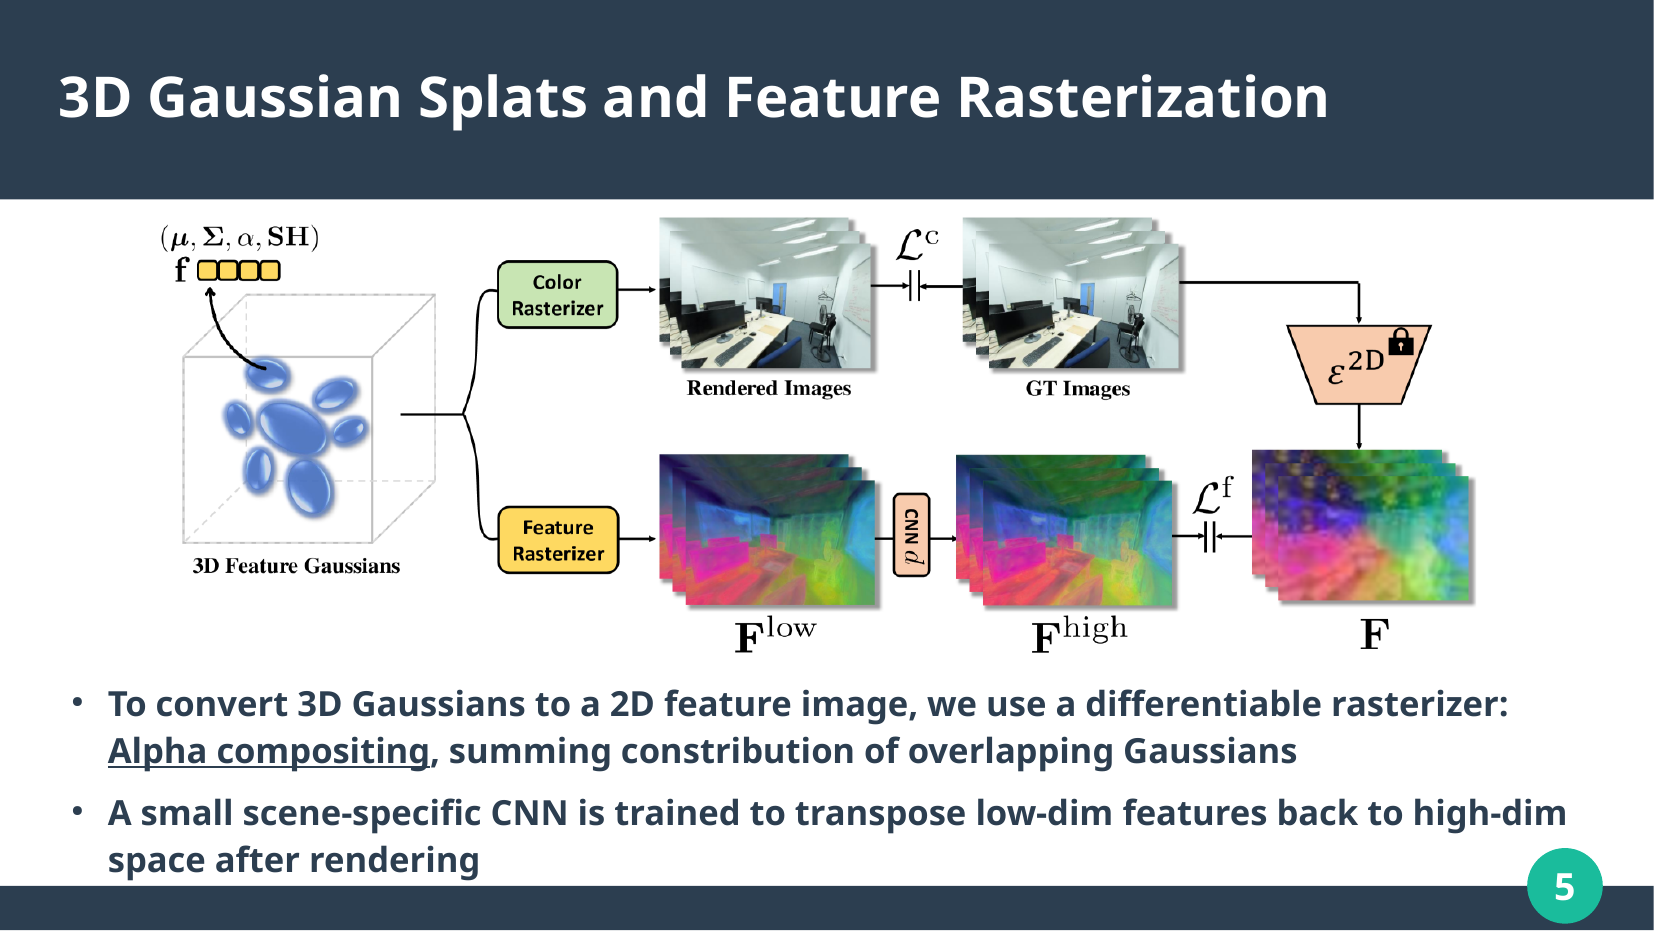

# 3D Gaussian Splats and Feature Rasterization
To convert 3D Gaussians to a 2D feature image, we use a differentiable rasterizer: Alpha compositing, summing constribution of overlapping Gaussians
A small scene-specific CNN is trained to transpose low-dim features back to high-dim space after rendering